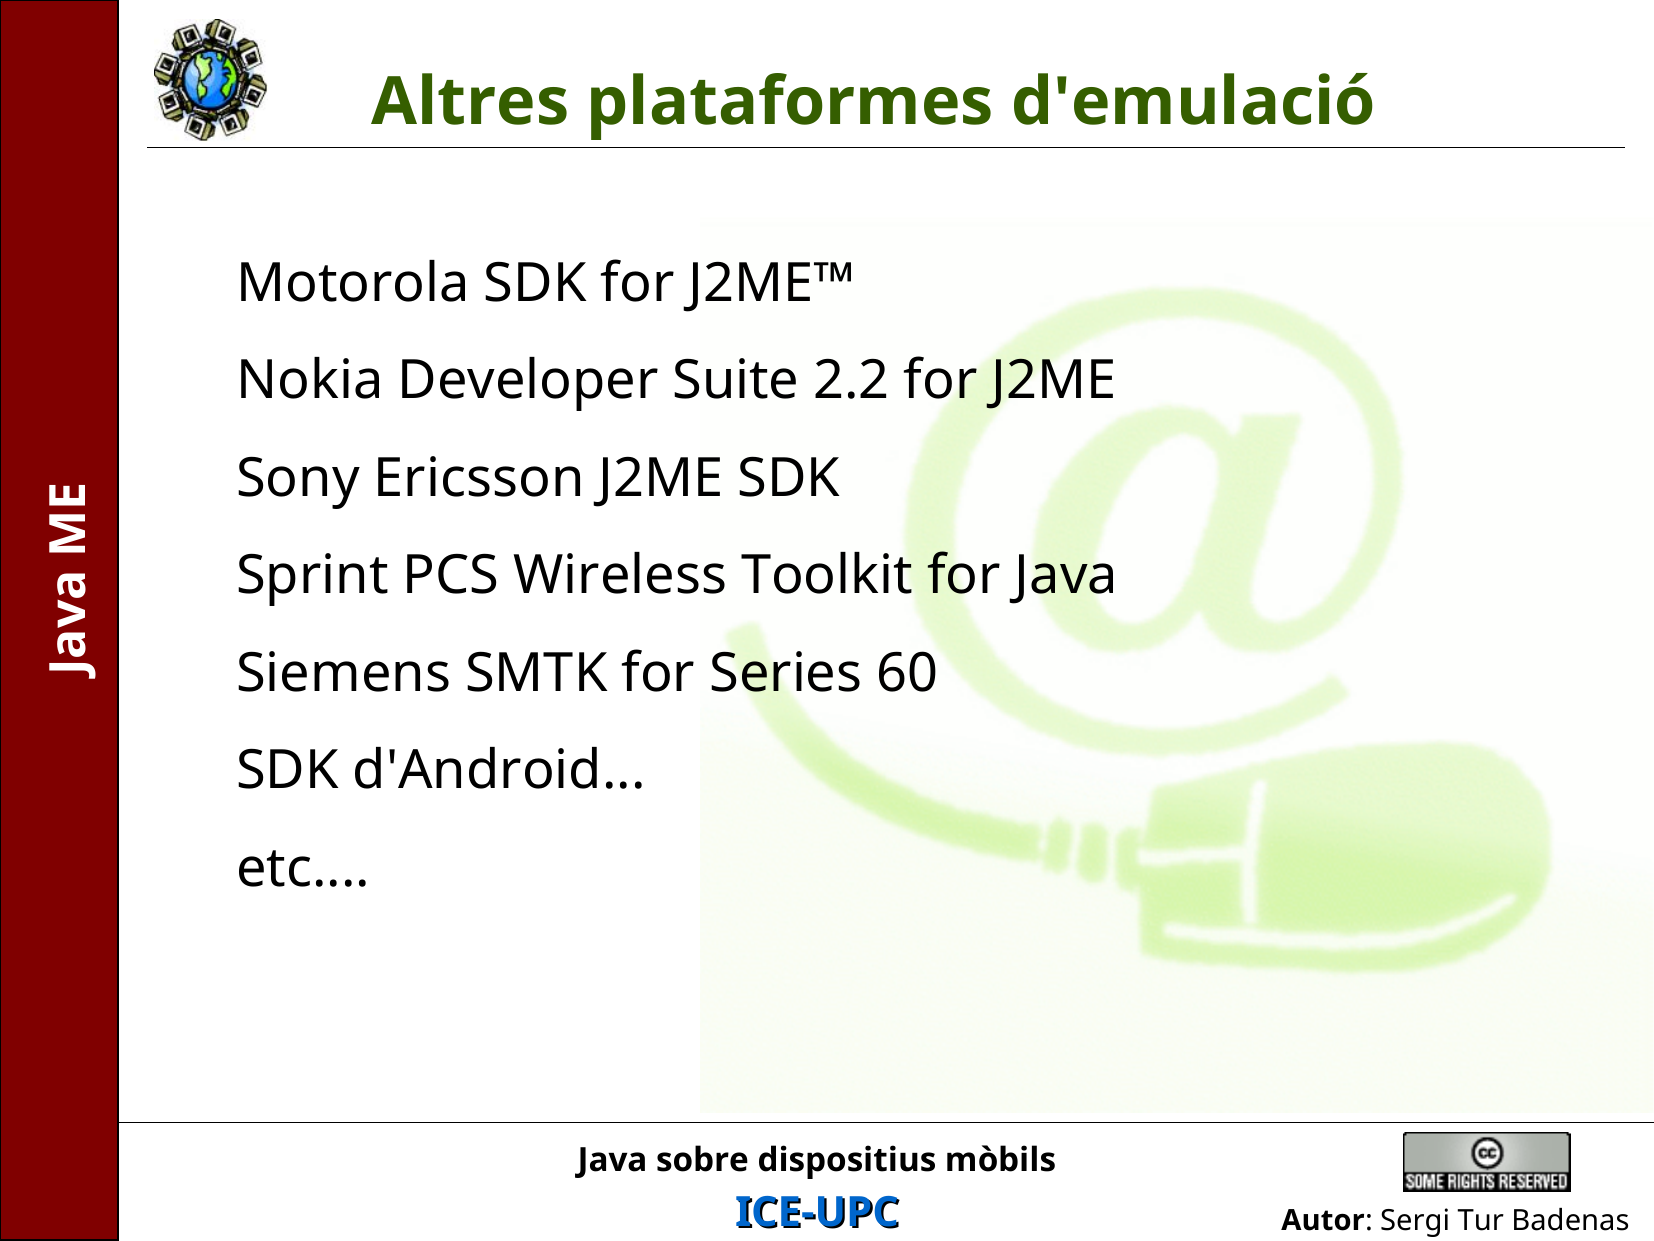

# Altres plataformes d'emulació
Motorola SDK for J2ME™
Nokia Developer Suite 2.2 for J2ME
Sony Ericsson J2ME SDK
Sprint PCS Wireless Toolkit for Java
Siemens SMTK for Series 60
SDK d'Android...
etc....